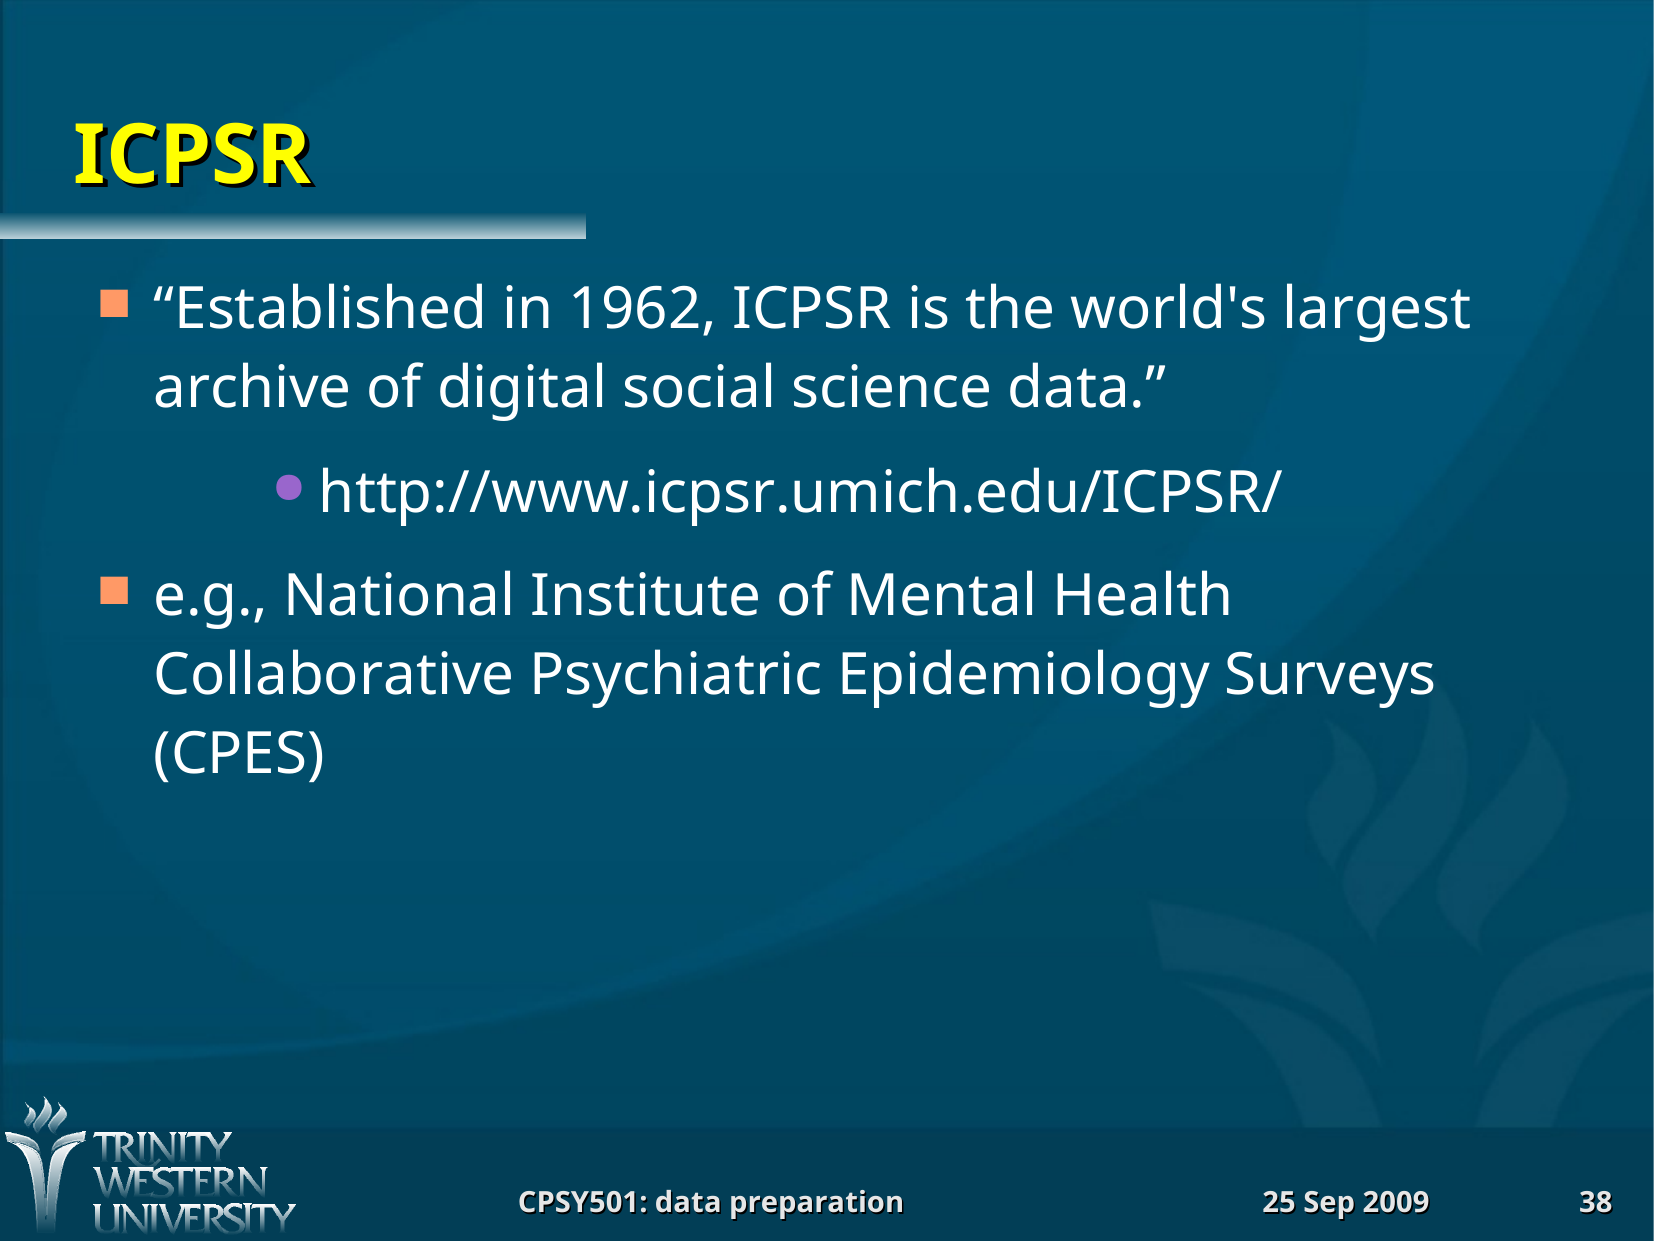

# ICPSR
“Established in 1962, ICPSR is the world's largest archive of digital social science data.”
http://www.icpsr.umich.edu/ICPSR/
e.g., National Institute of Mental Health Collaborative Psychiatric Epidemiology Surveys (CPES)
CPSY501: data preparation
25 Sep 2009
38